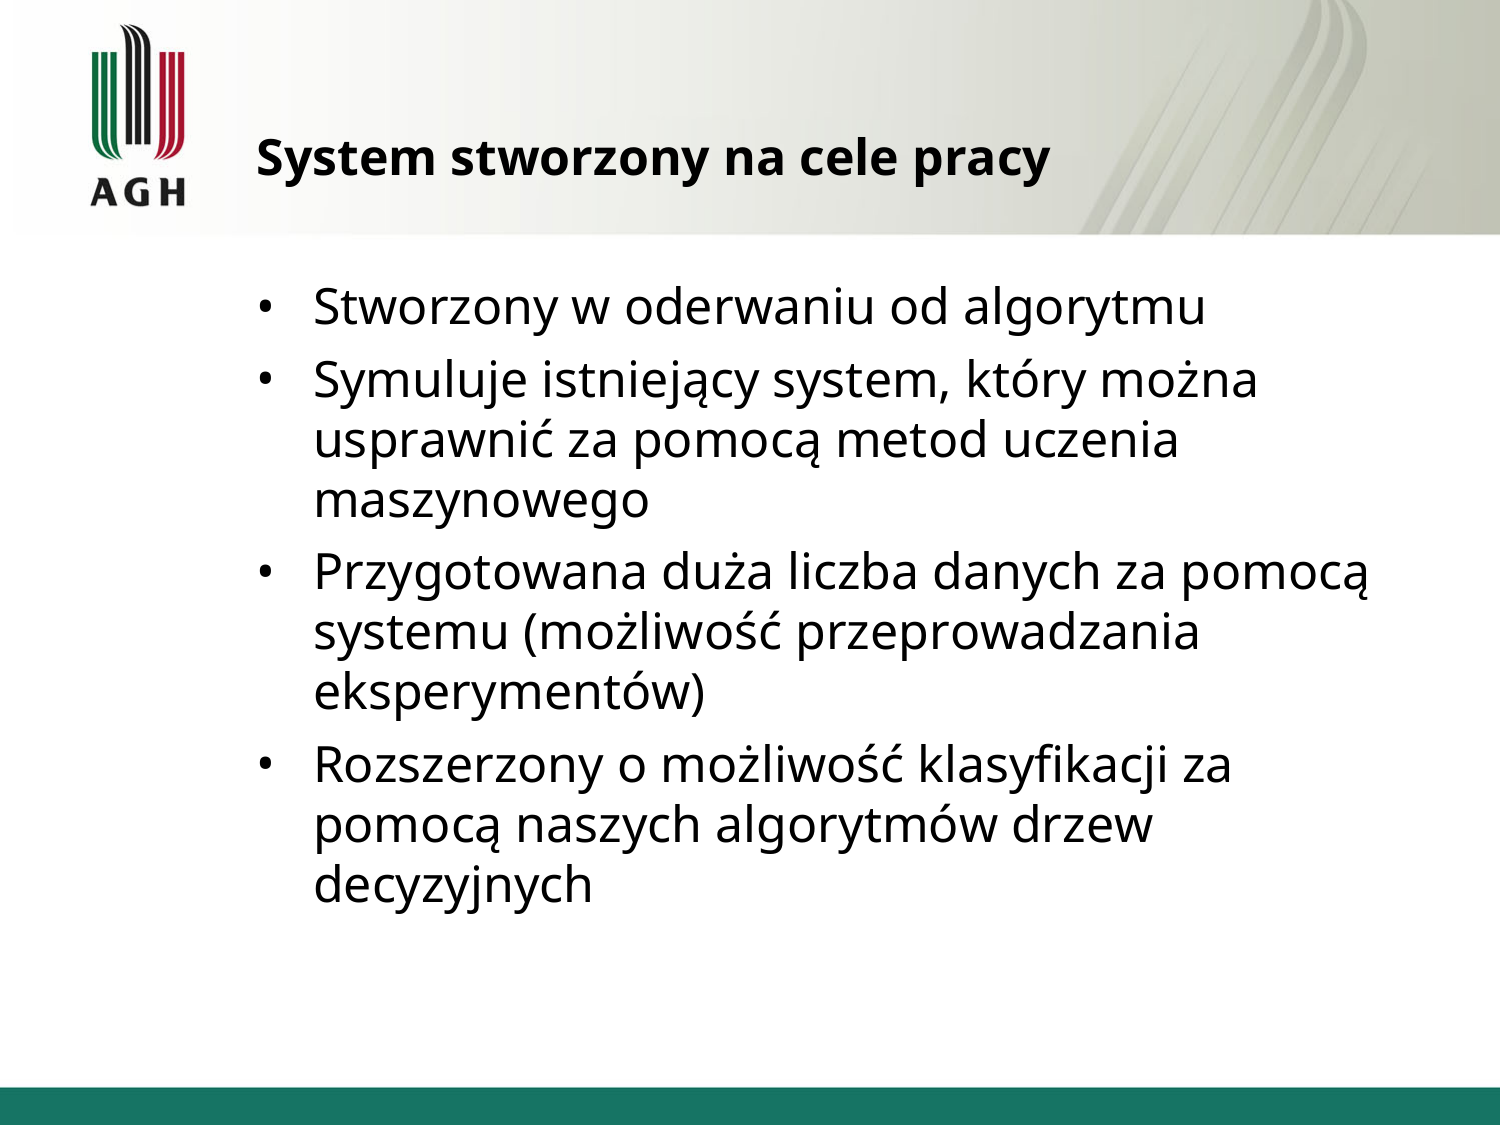

# System stworzony na cele pracy
Stworzony w oderwaniu od algorytmu
Symuluje istniejący system, który można usprawnić za pomocą metod uczenia maszynowego
Przygotowana duża liczba danych za pomocą systemu (możliwość przeprowadzania eksperymentów)
Rozszerzony o możliwość klasyfikacji za pomocą naszych algorytmów drzew decyzyjnych